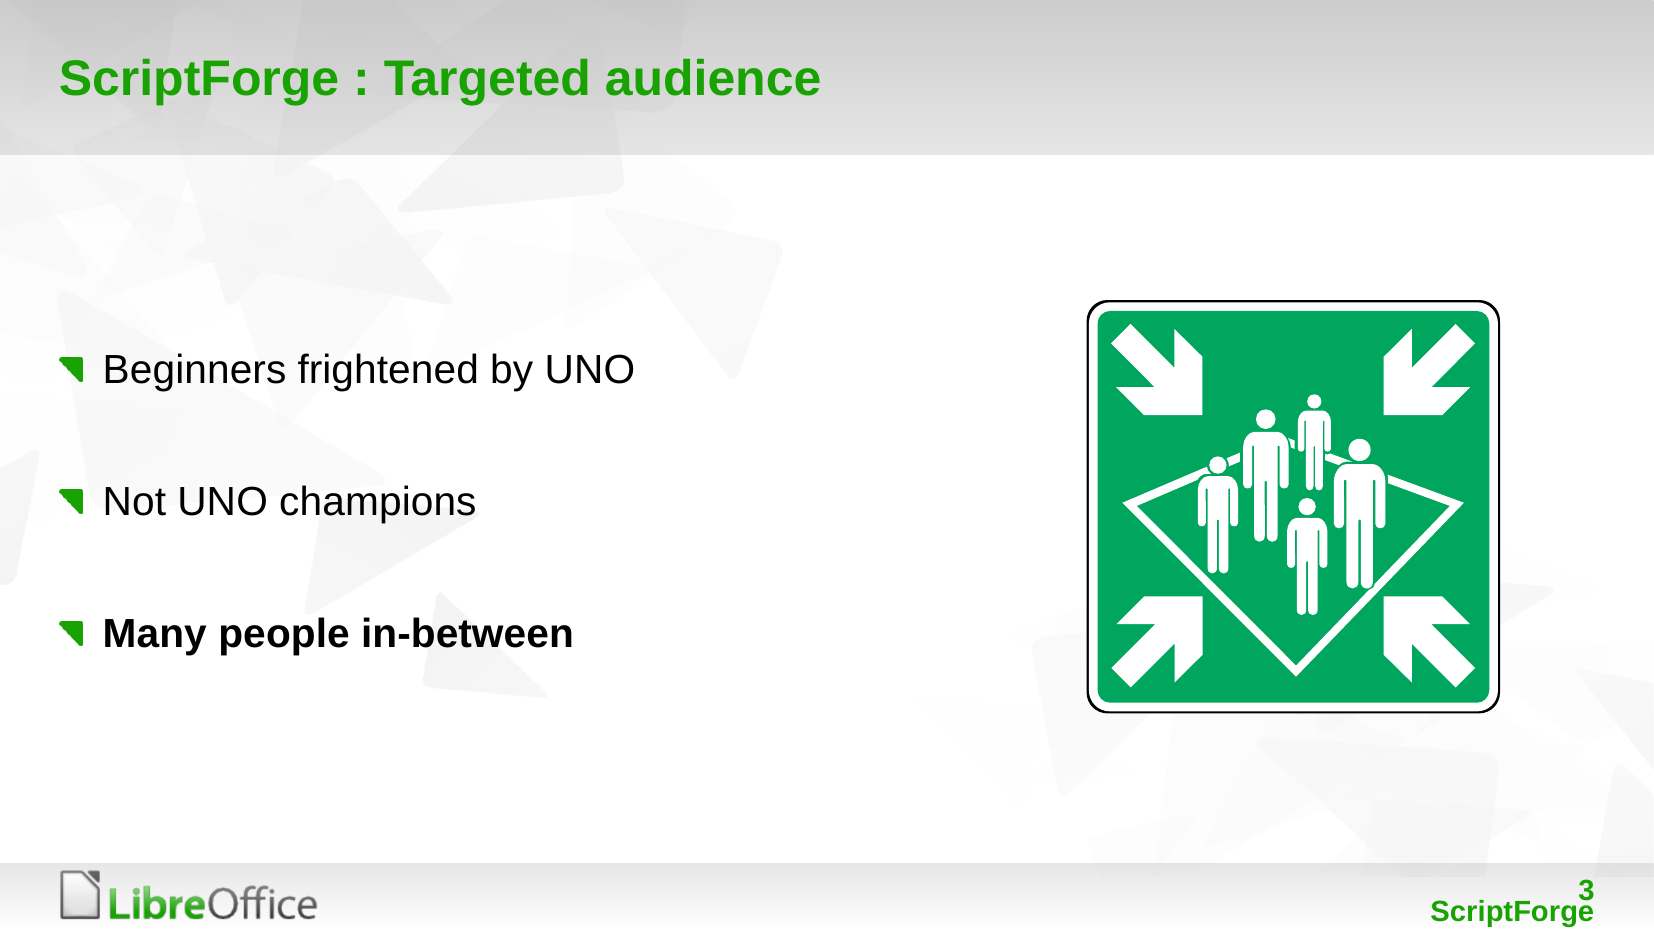

# ScriptForge : Targeted audience
Beginners frightened by UNO
Not UNO champions
Many people in-between
3
ScriptForge